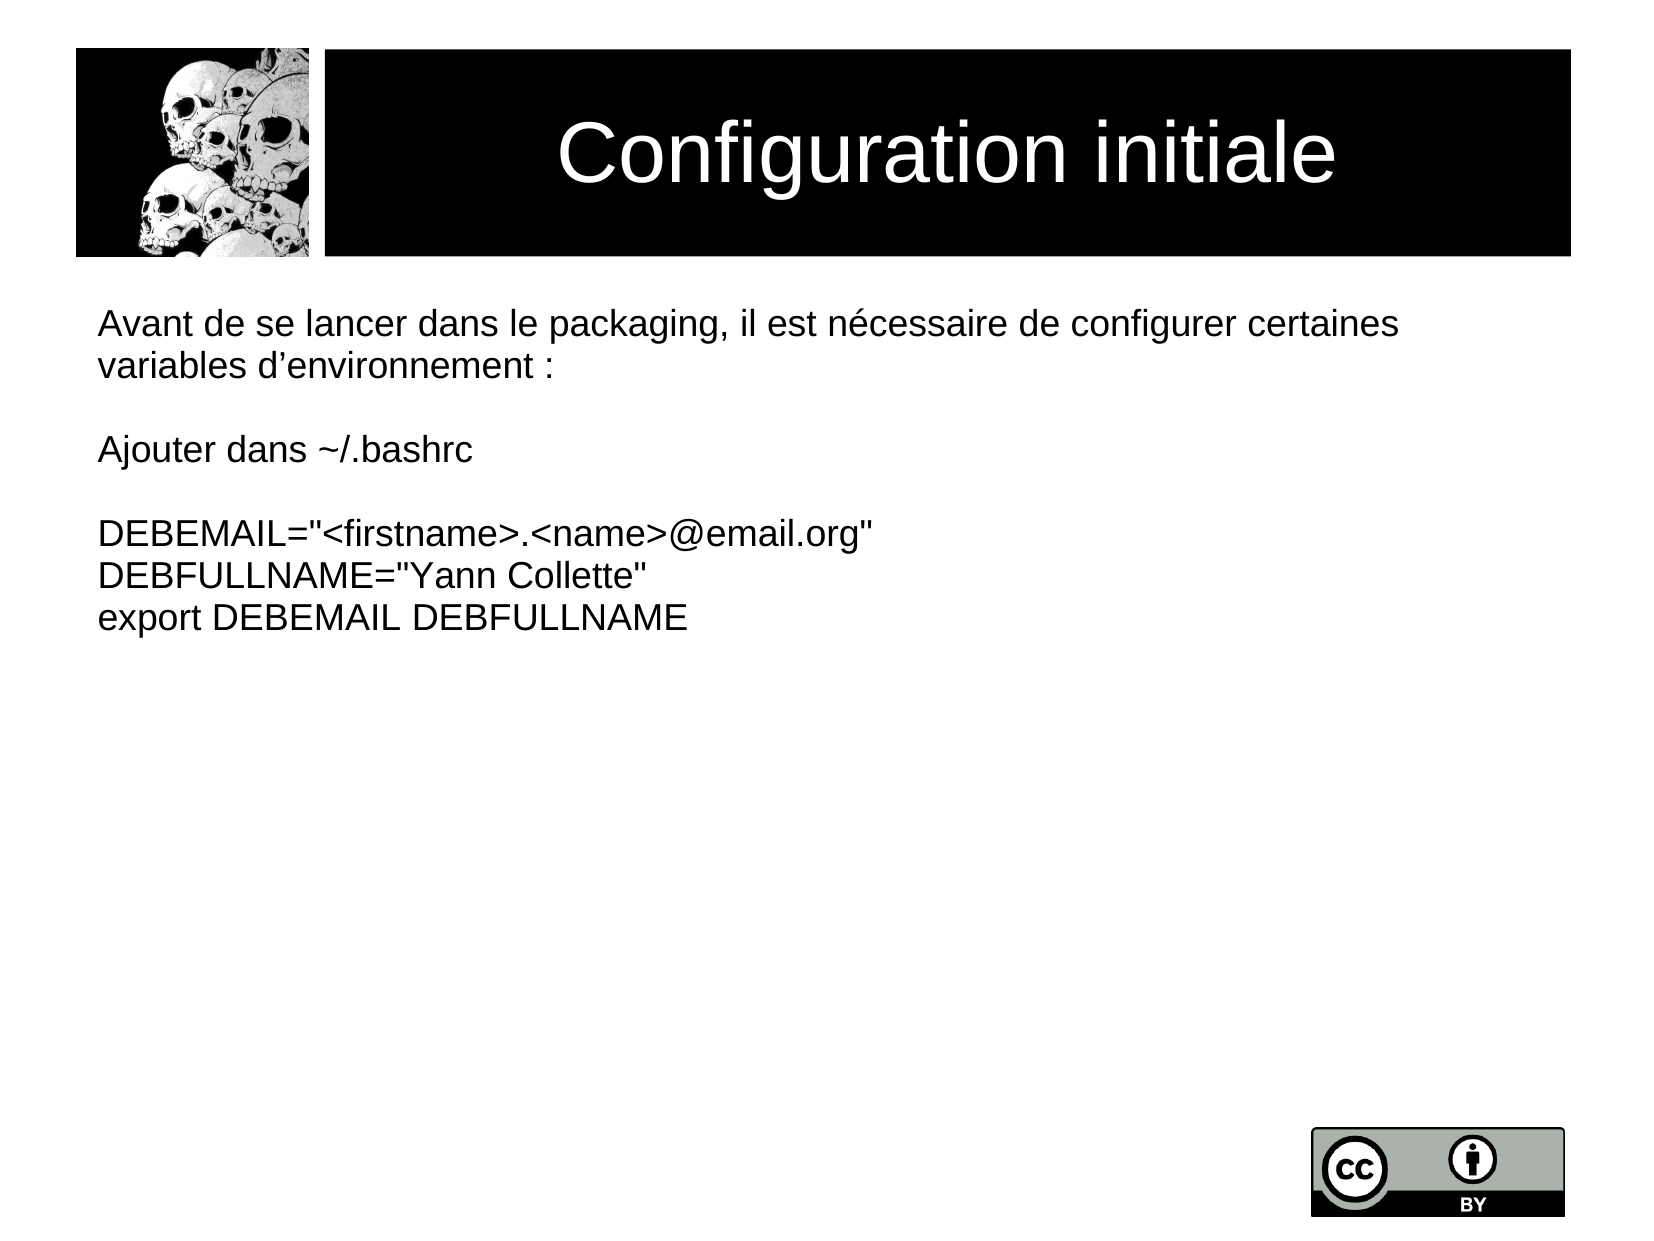

# Configuration initiale
Avant de se lancer dans le packaging, il est nécessaire de configurer certaines variables d’environnement :
Ajouter dans ~/.bashrc
DEBEMAIL="<firstname>.<name>@email.org"
DEBFULLNAME="Yann Collette"
export DEBEMAIL DEBFULLNAME